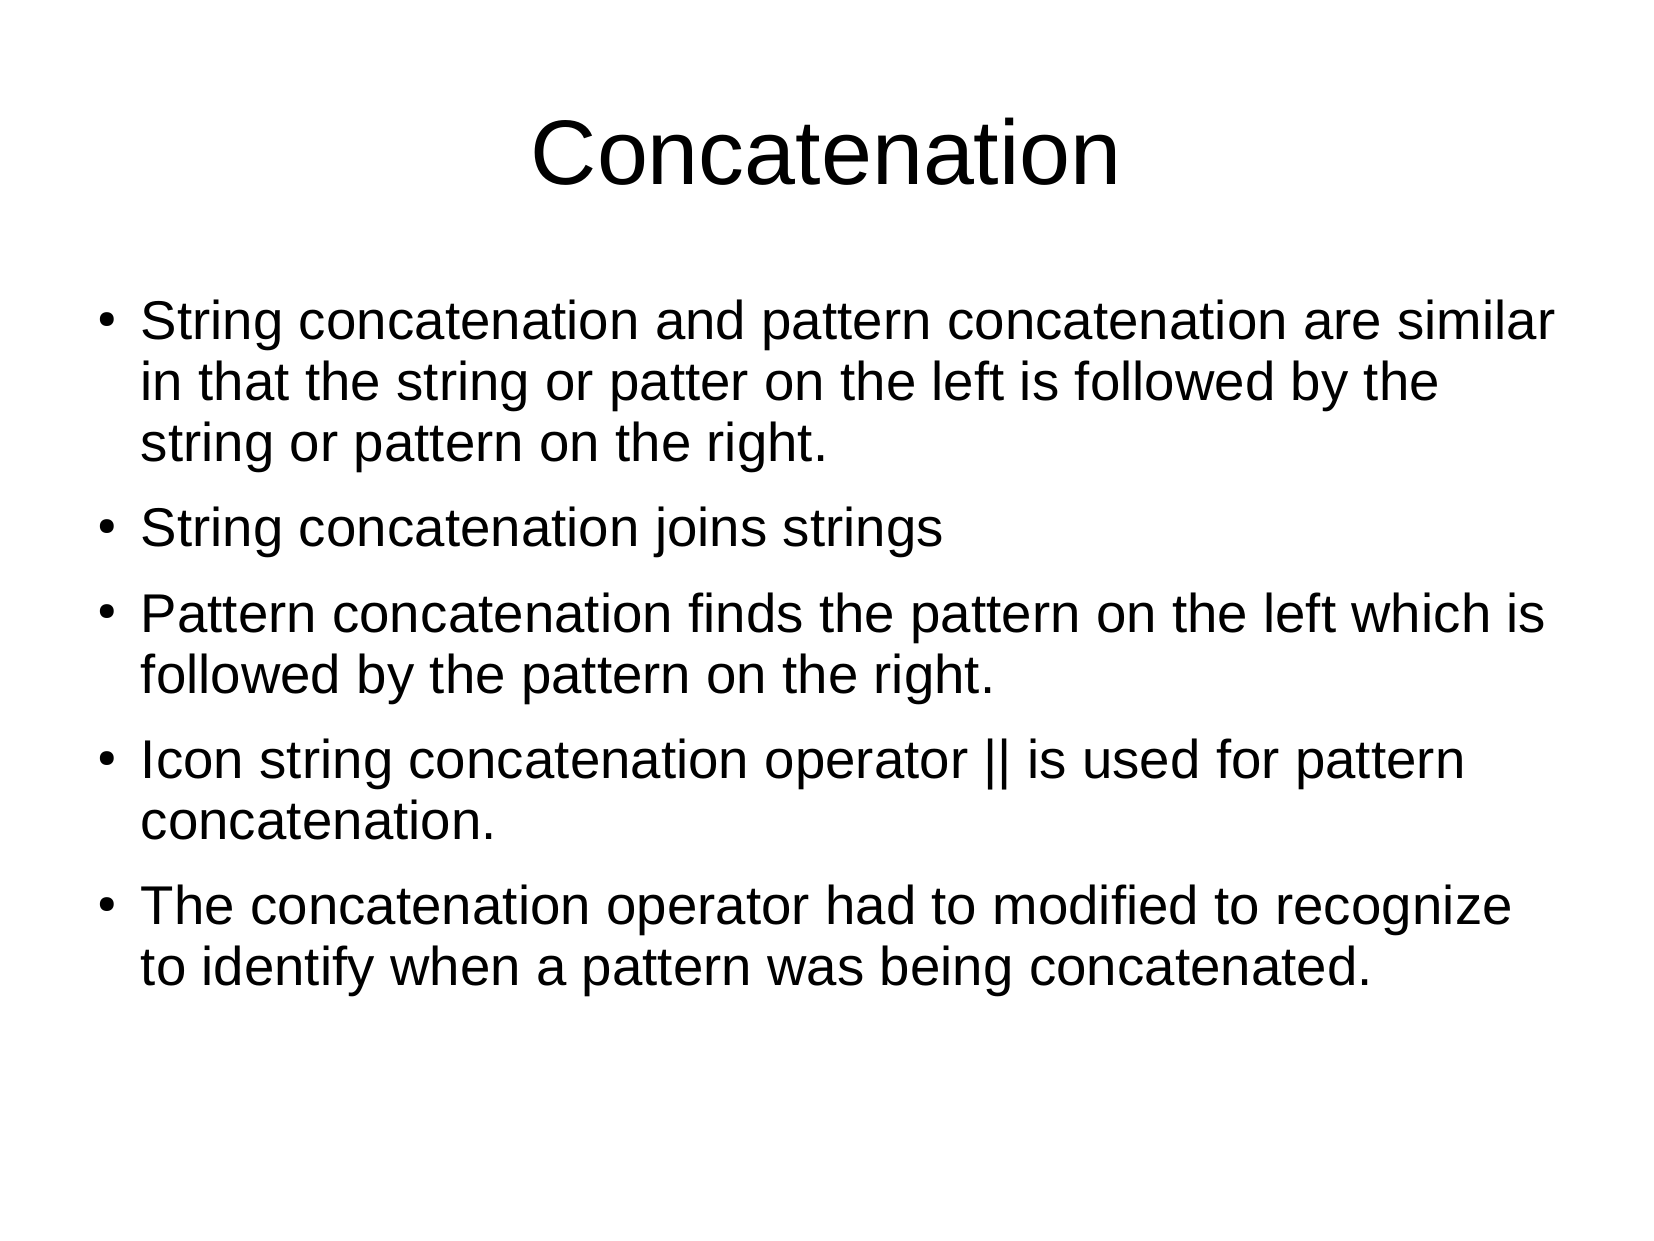

# Concatenation
String concatenation and pattern concatenation are similar in that the string or patter on the left is followed by the string or pattern on the right.
String concatenation joins strings
Pattern concatenation finds the pattern on the left which is followed by the pattern on the right.
Icon string concatenation operator || is used for pattern concatenation.
The concatenation operator had to modified to recognize to identify when a pattern was being concatenated.